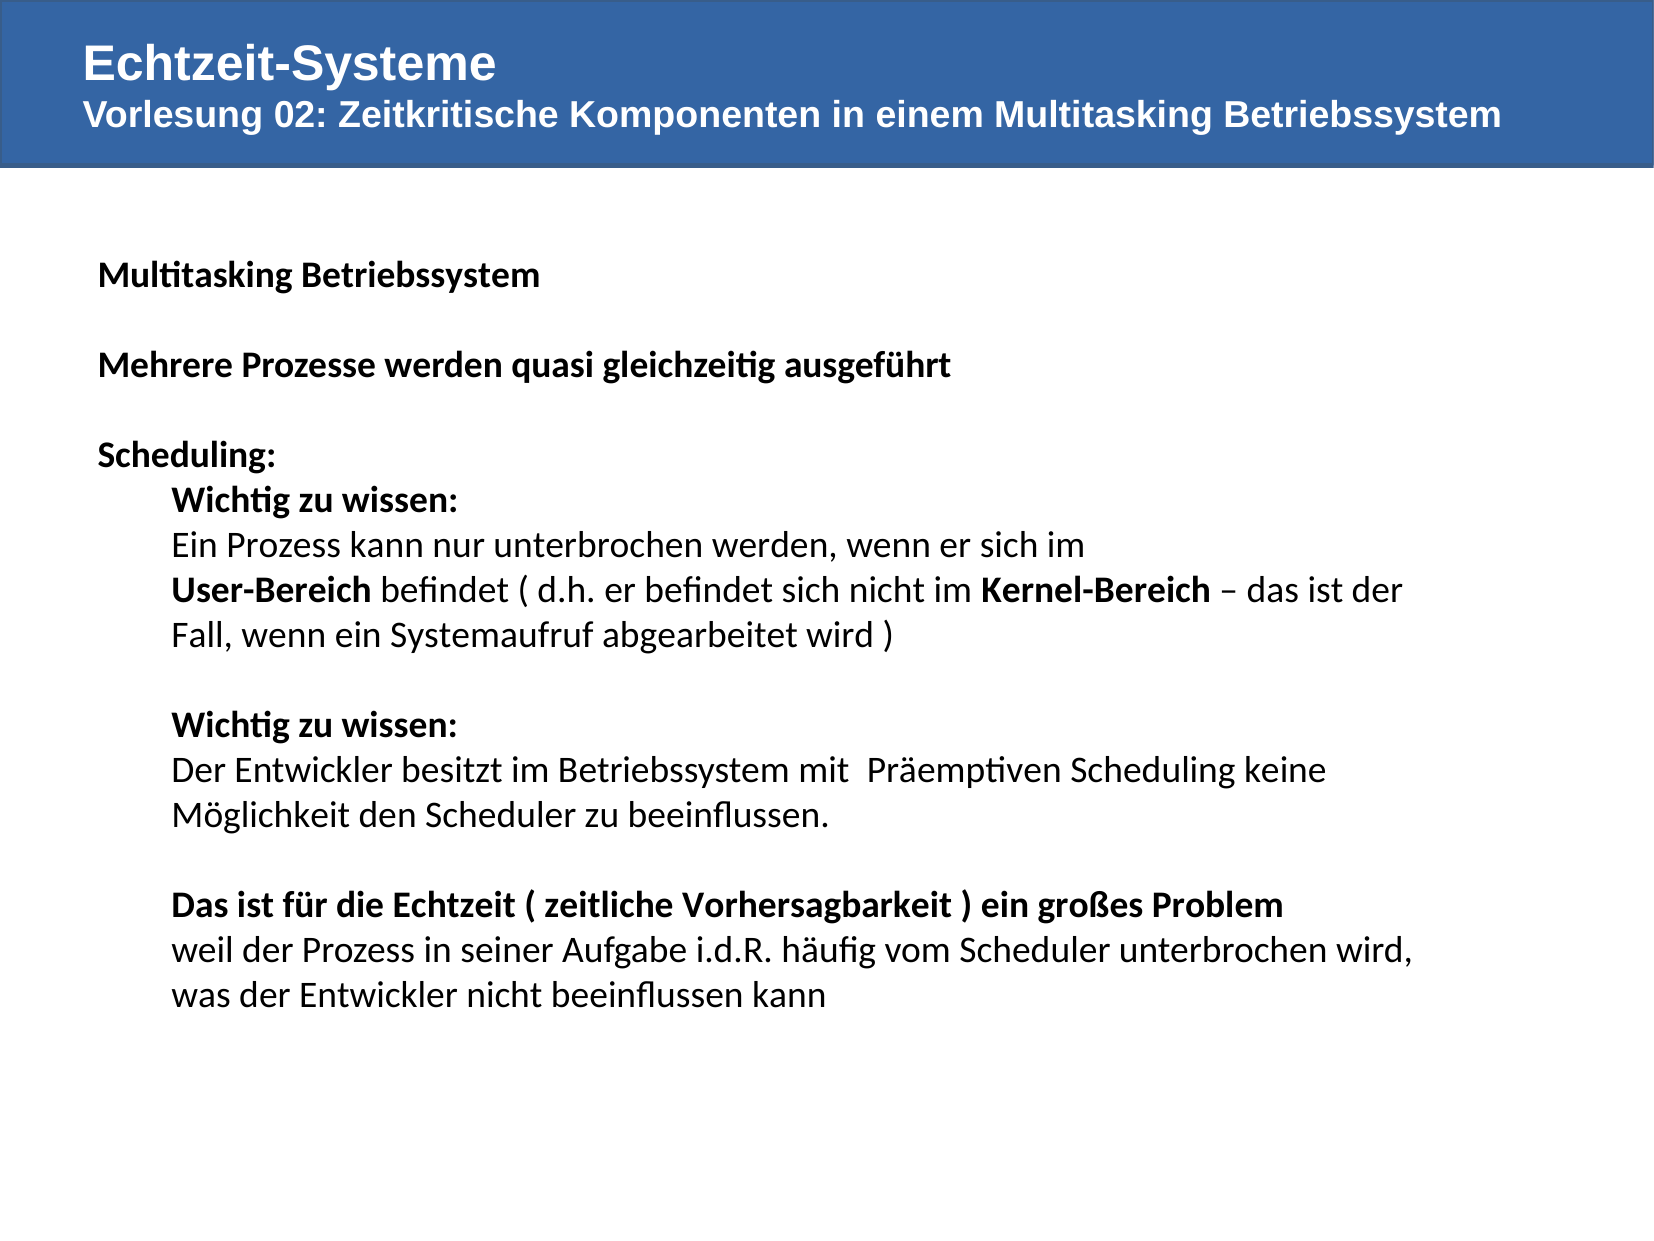

# Echtzeit-Systeme Vorlesung 02: Zeitkritische Komponenten in einem Multitasking Betriebssystem
Multitasking Betriebssystem
Mehrere Prozesse werden quasi gleichzeitig ausgeführt
Scheduling:
	Wichtig zu wissen:
	Ein Prozess kann nur unterbrochen werden, wenn er sich im
	User-Bereich befindet ( d.h. er befindet sich nicht im Kernel-Bereich – das ist der
	Fall, wenn ein Systemaufruf abgearbeitet wird )
	Wichtig zu wissen:
	Der Entwickler besitzt im Betriebssystem mit Präemptiven Scheduling keine
 	Möglichkeit den Scheduler zu beeinflussen.
	Das ist für die Echtzeit ( zeitliche Vorhersagbarkeit ) ein großes Problem
	weil der Prozess in seiner Aufgabe i.d.R. häufig vom Scheduler unterbrochen wird,
	was der Entwickler nicht beeinflussen kann